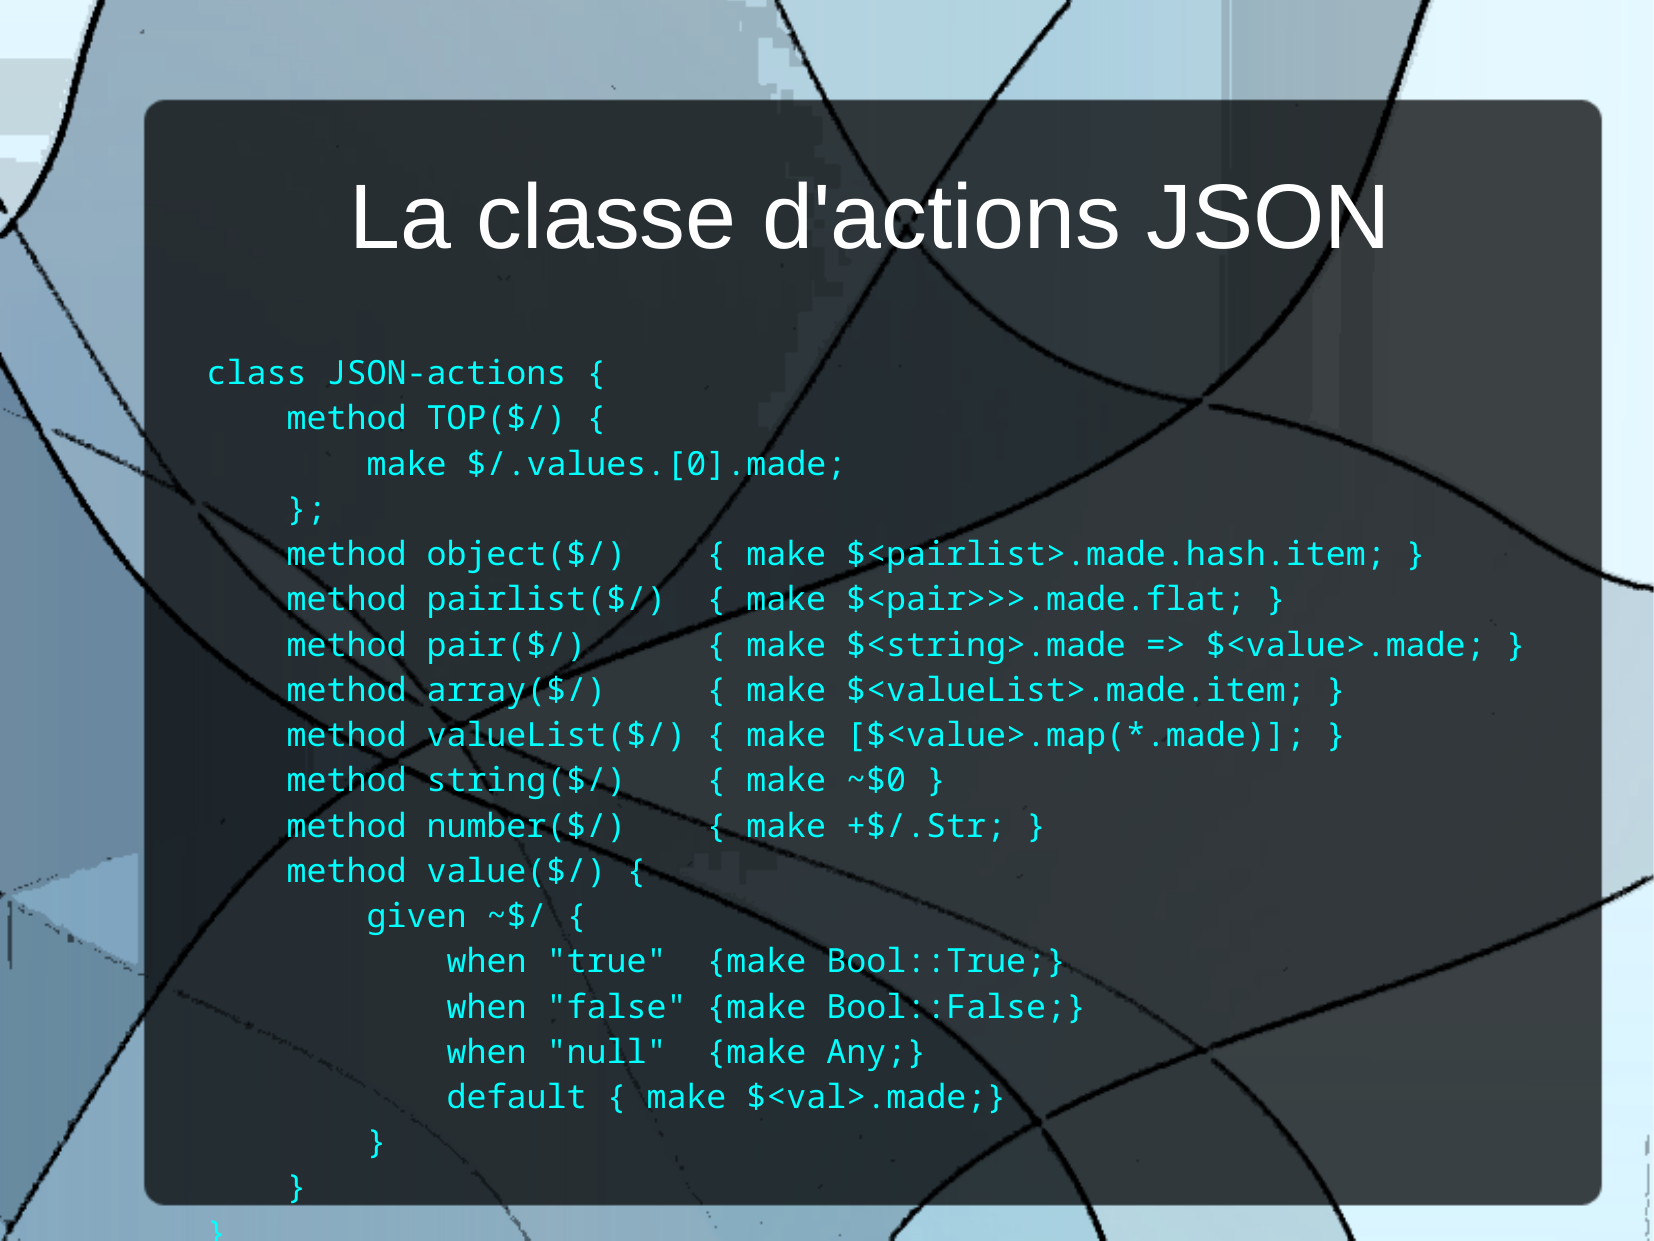

# La classe d'actions JSON
class JSON-actions {
 method TOP($/) {
 make $/.values.[0].made;
 };
 method object($/) { make $<pairlist>.made.hash.item; }
 method pairlist($/) { make $<pair>>>.made.flat; }
 method pair($/) { make $<string>.made => $<value>.made; }
 method array($/) { make $<valueList>.made.item; }
 method valueList($/) { make [$<value>.map(*.made)]; }
 method string($/) { make ~$0 }
 method number($/) { make +$/.Str; }
 method value($/) {
 given ~$/ {
 when "true" {make Bool::True;}
 when "false" {make Bool::False;}
 when "null" {make Any;}
 default { make $<val>.made;}
 }
 }
}